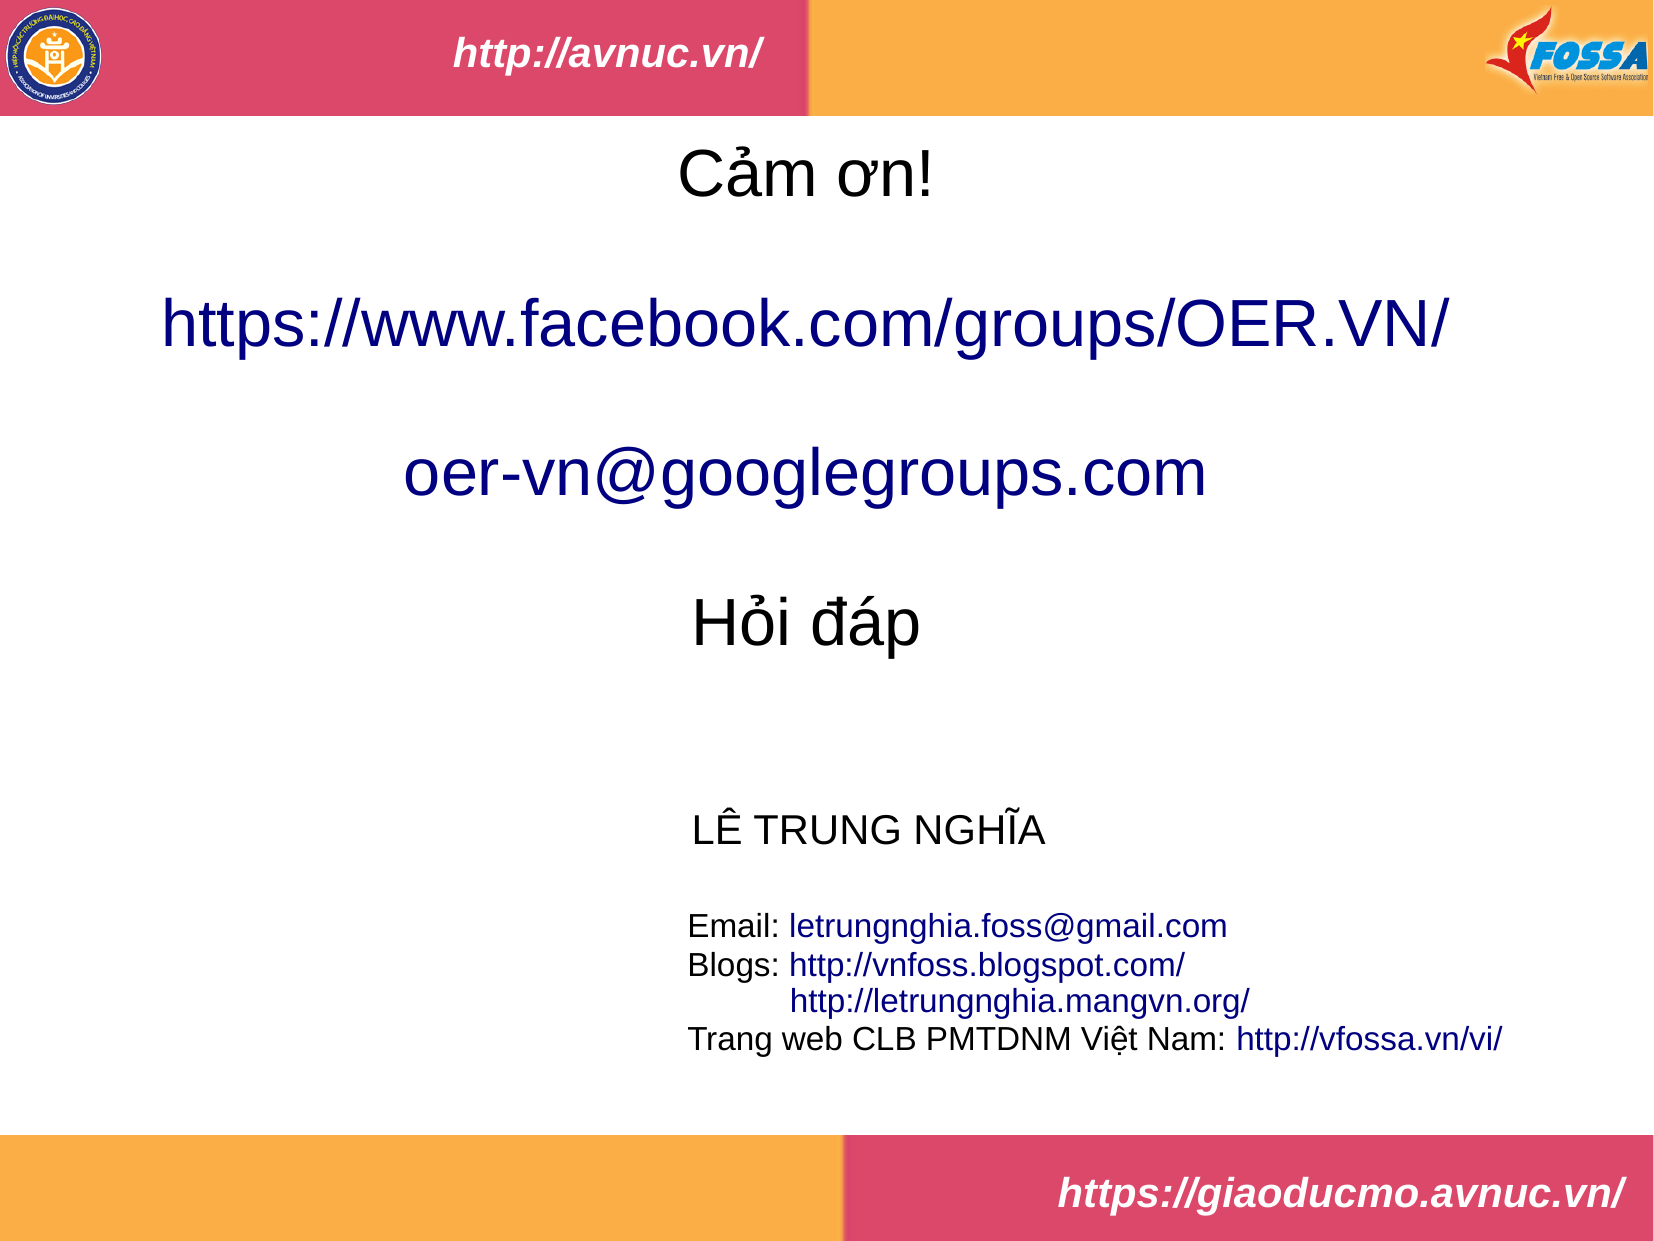

http://avnuc.vn/
Cảm ơn!
https://www.facebook.com/groups/OER.VN/
oer-vn@googlegroups.com
Hỏi đáp
	LÊ TRUNG NGHĨA
								Email: letrungnghia.foss@gmail.com
								Blogs: http://vnfoss.blogspot.com/
									 http://letrungnghia.mangvn.org/
								Trang web CLB PMTDNM Việt Nam: http://vfossa.vn/vi/
https://giaoducmo.avnuc.vn/